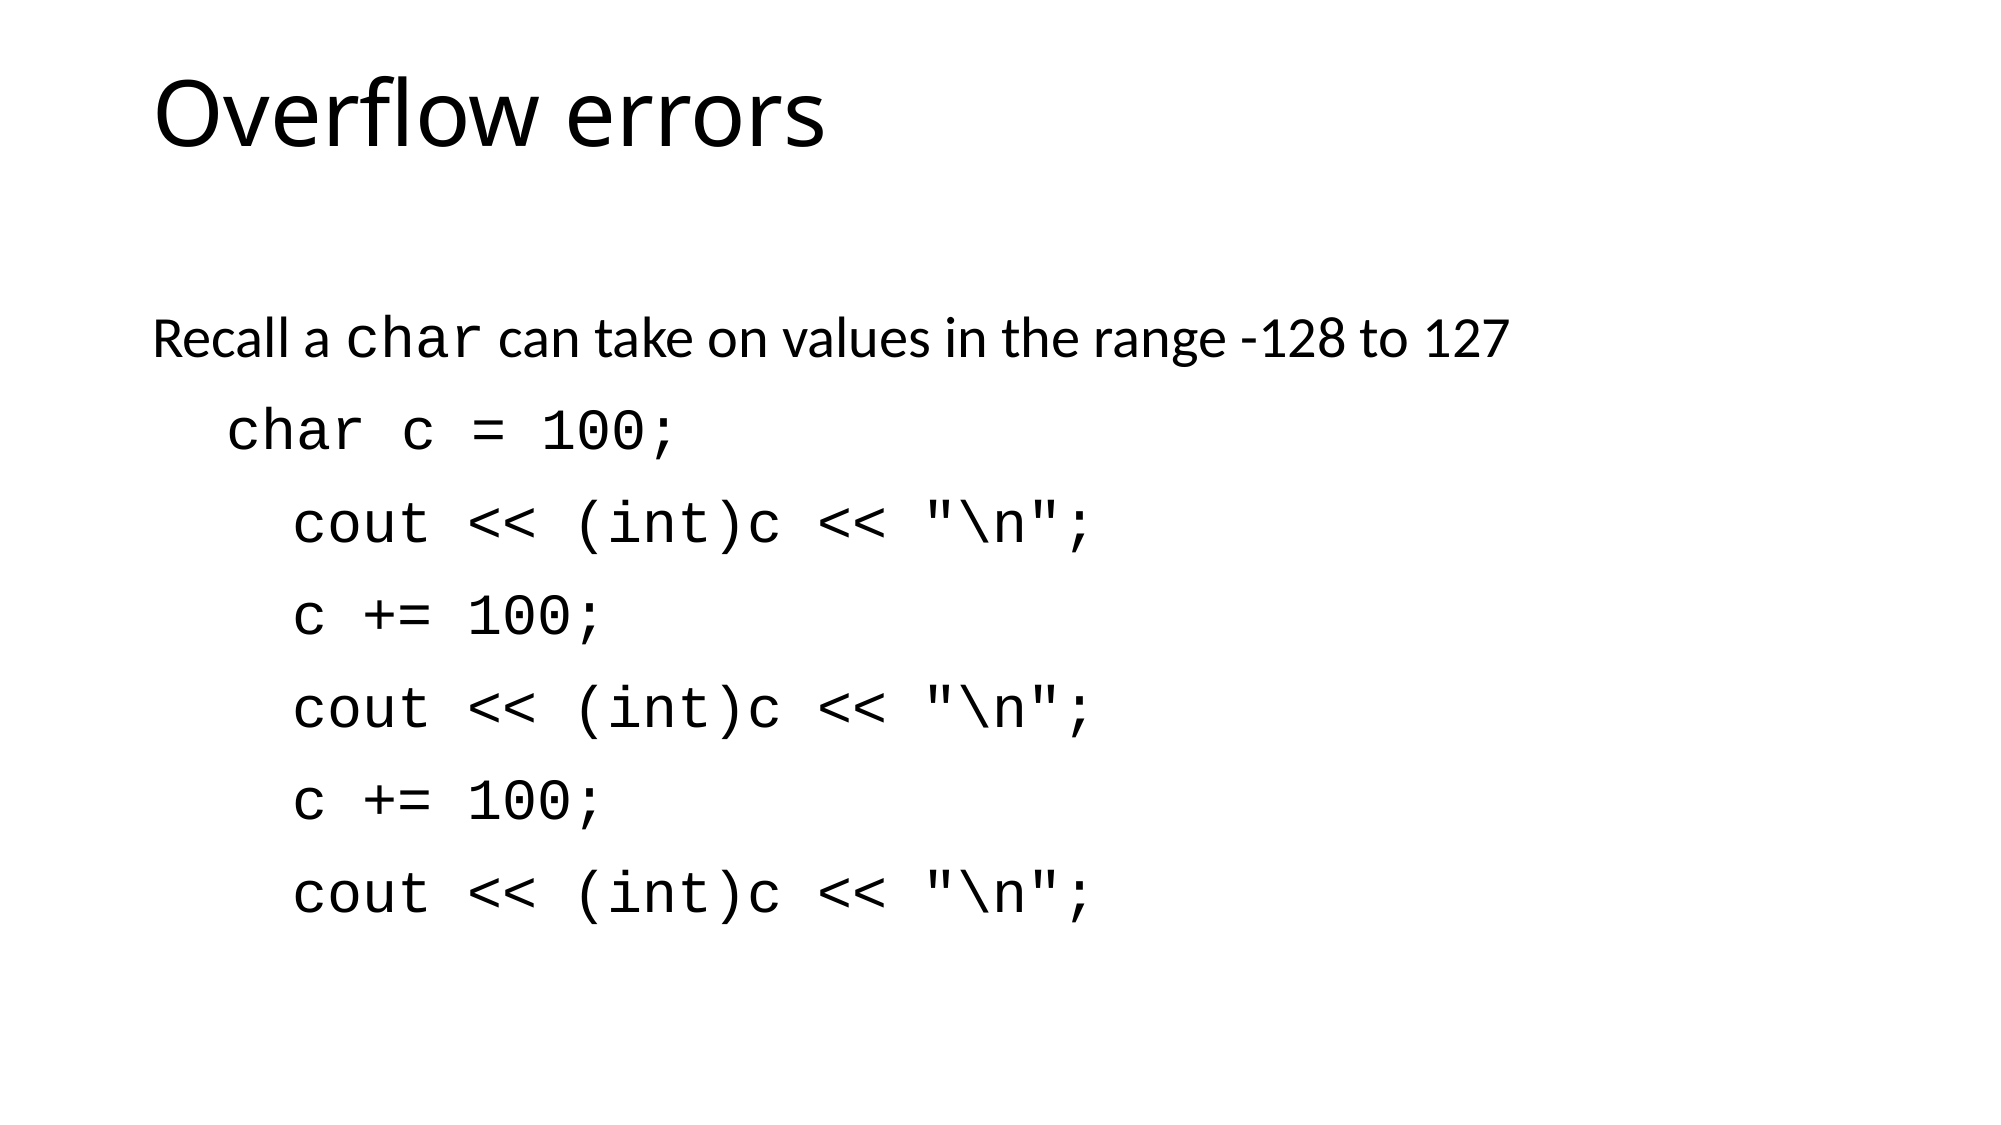

# Overflow errors
Recall a char can take on values in the range -128 to 127
	char c = 100;
 cout << (int)c << "\n";
 c += 100;
 cout << (int)c << "\n";
 c += 100;
 cout << (int)c << "\n";